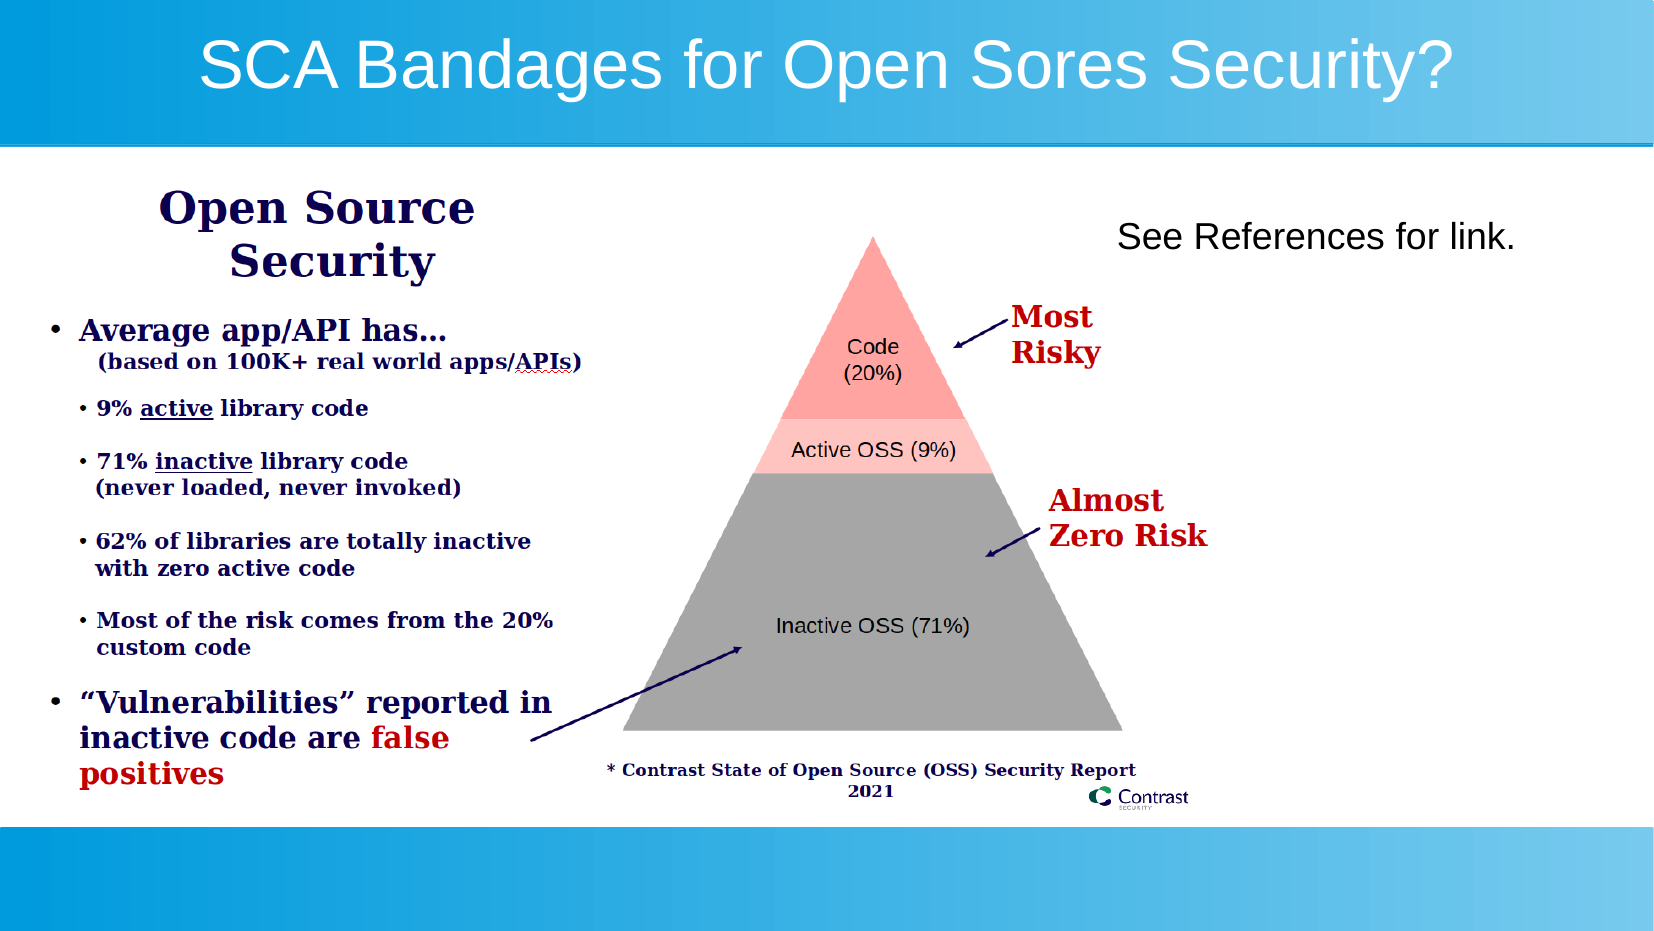

# SCA Bandages for Open Sores Security?
See References for link.